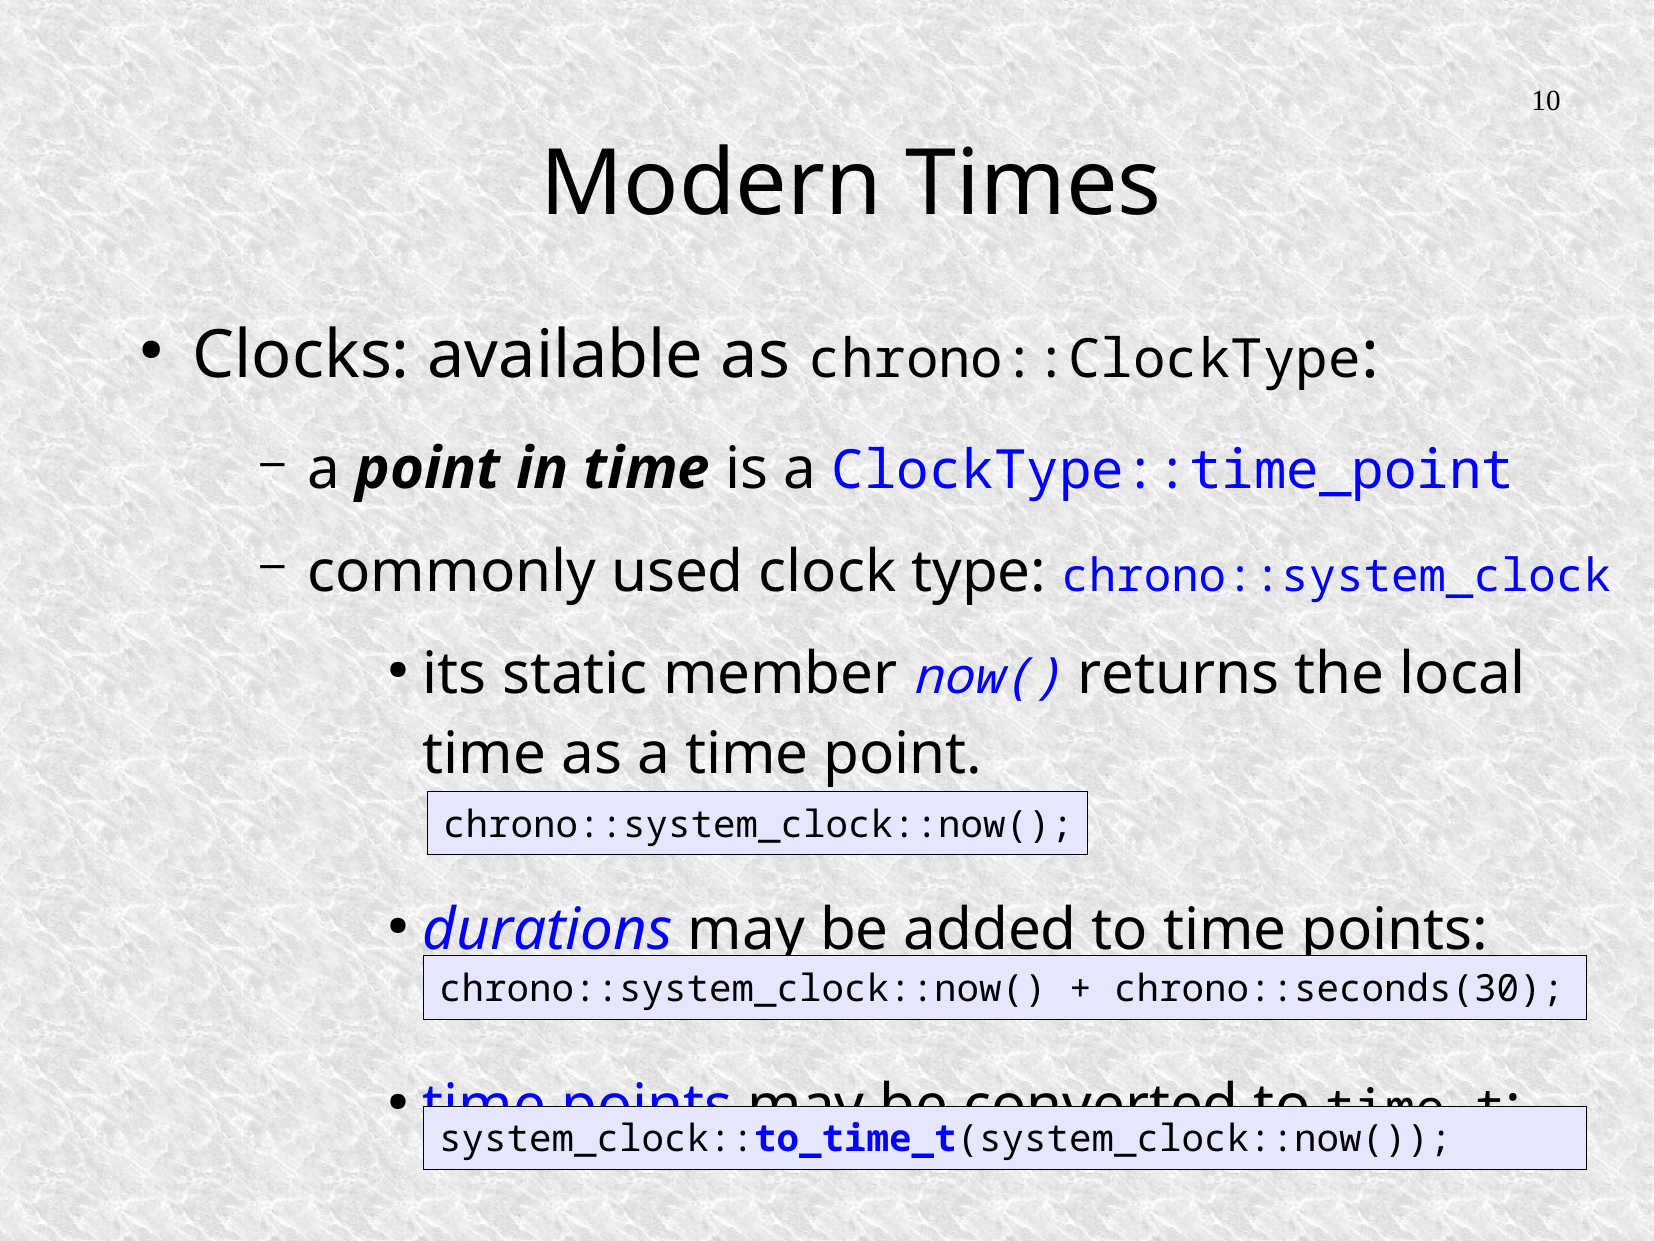

# Modern Times
10
Clocks: available as chrono::ClockType:
a point in time is a ClockType::time_point
commonly used clock type: chrono::system_clock
its static member now() returns the local time as a time point.
durations may be added to time points:
time points may be converted to time_t:
(e.g. to use localtime(3))
chrono::system_clock::now();
chrono::system_clock::now() + chrono::seconds(30);
system_clock::to_time_t(system_clock::now());